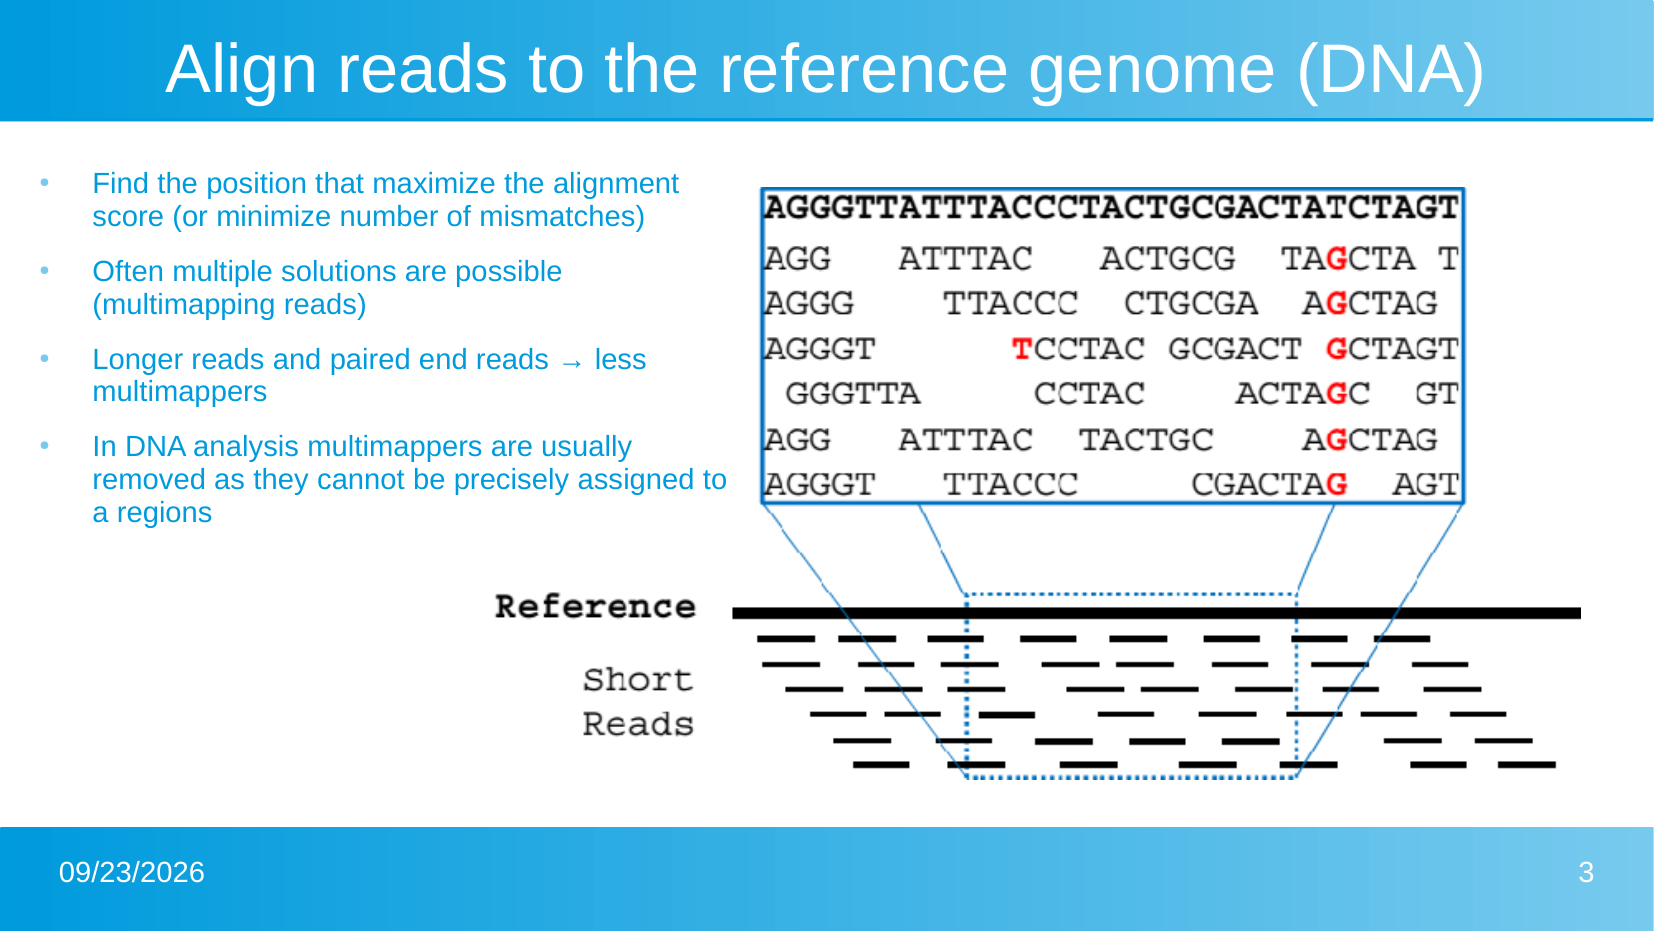

# Align reads to the reference genome (DNA)
Find the position that maximize the alignment score (or minimize number of mismatches)
Often multiple solutions are possible (multimapping reads)
Longer reads and paired end reads → less multimappers
In DNA analysis multimappers are usually removed as they cannot be precisely assigned to a regions
3